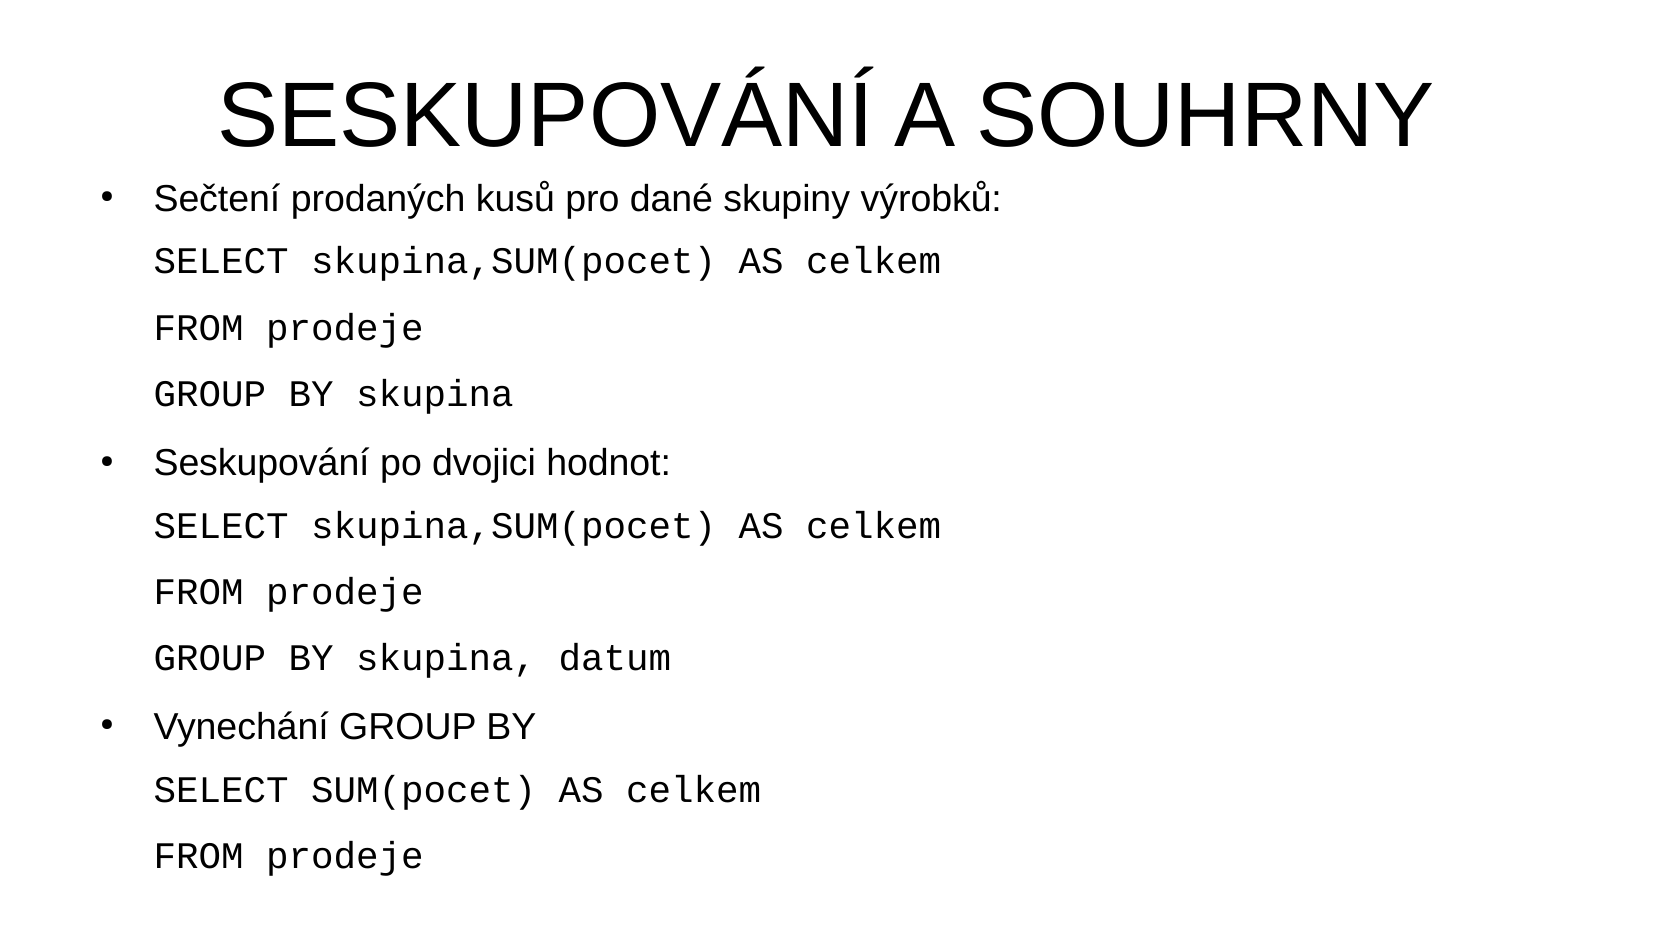

# SESKUPOVÁNÍ A SOUHRNY
Sečtení prodaných kusů pro dané skupiny výrobků:
SELECT skupina,SUM(pocet) AS celkem
FROM prodeje
GROUP BY skupina
Seskupování po dvojici hodnot:
SELECT skupina,SUM(pocet) AS celkem
FROM prodeje
GROUP BY skupina, datum
Vynechání GROUP BY
SELECT SUM(pocet) AS celkem
FROM prodeje